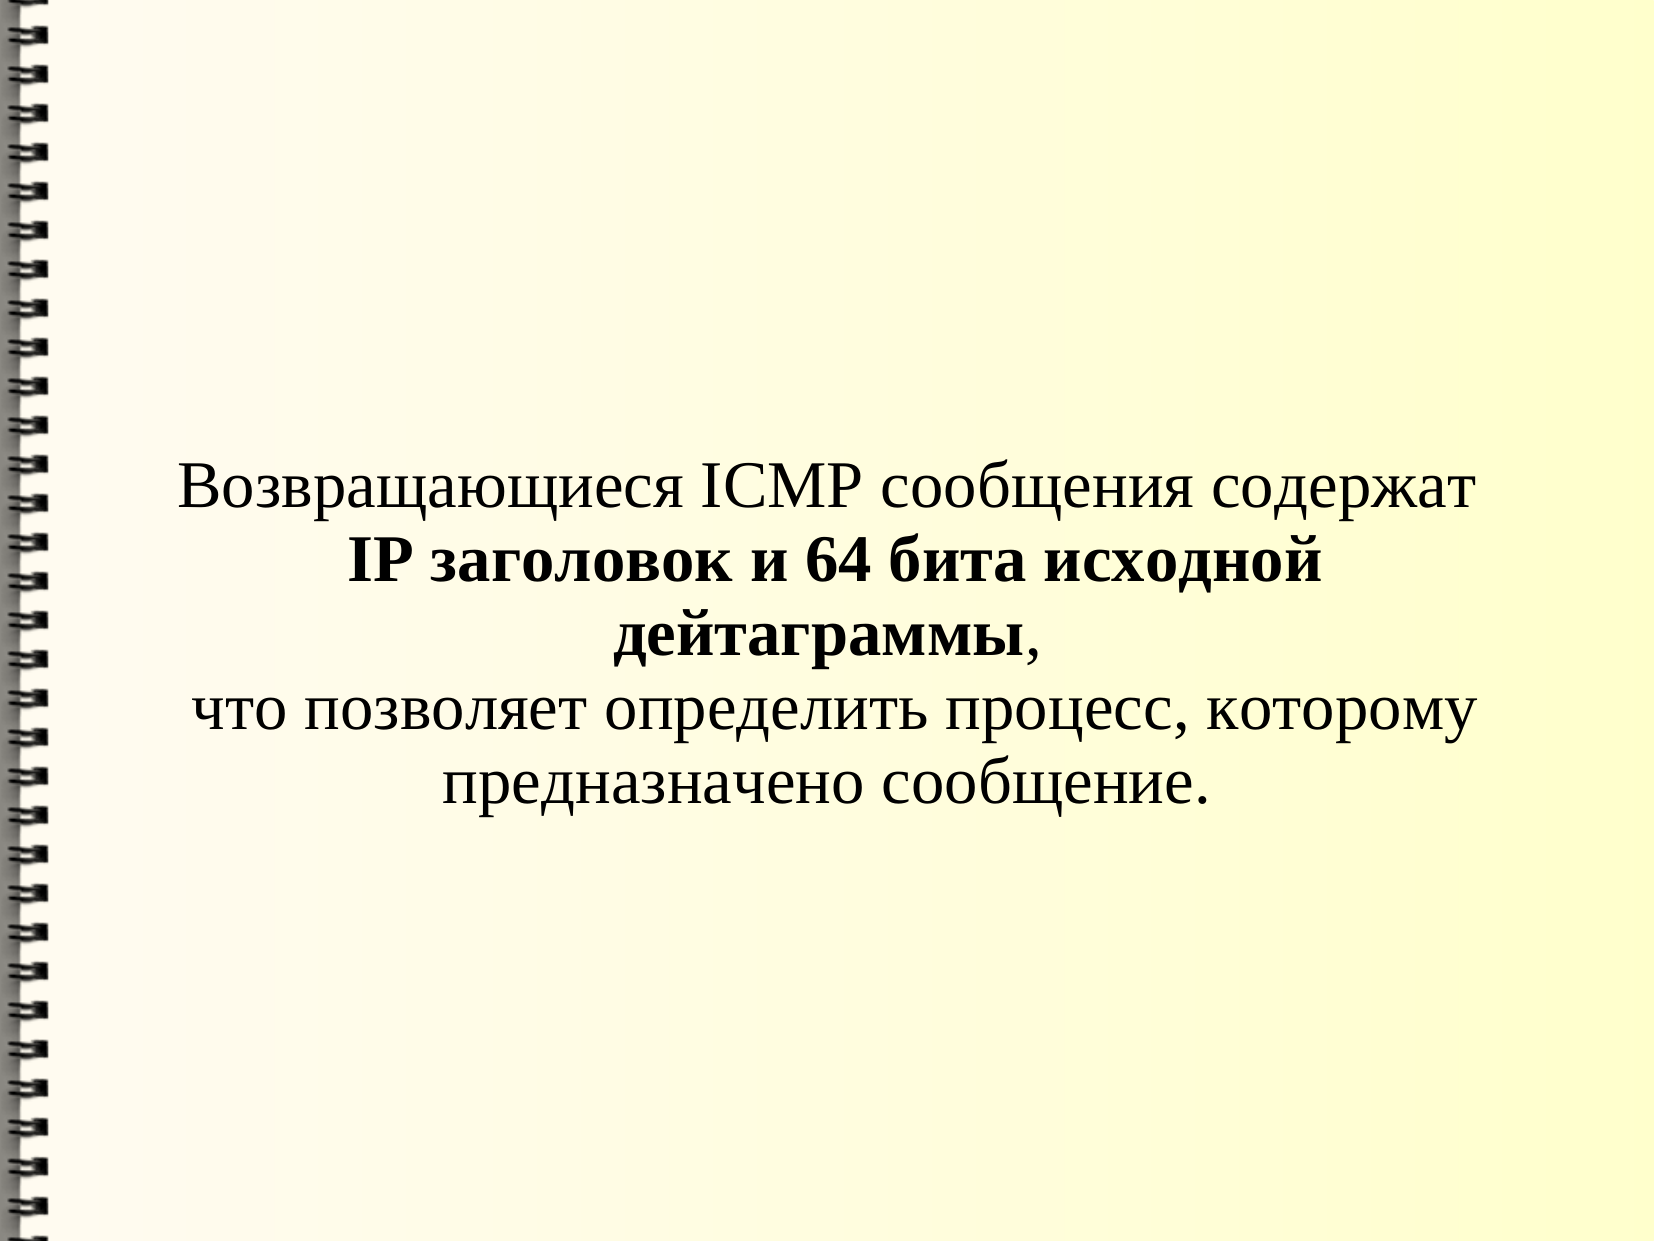

# Возвращающиеся ICMP сообщения содержат
 IP заголовок и 64 бита исходной дейтаграммы,
 что позволяет определить процесс, которому предназначено сообщение.